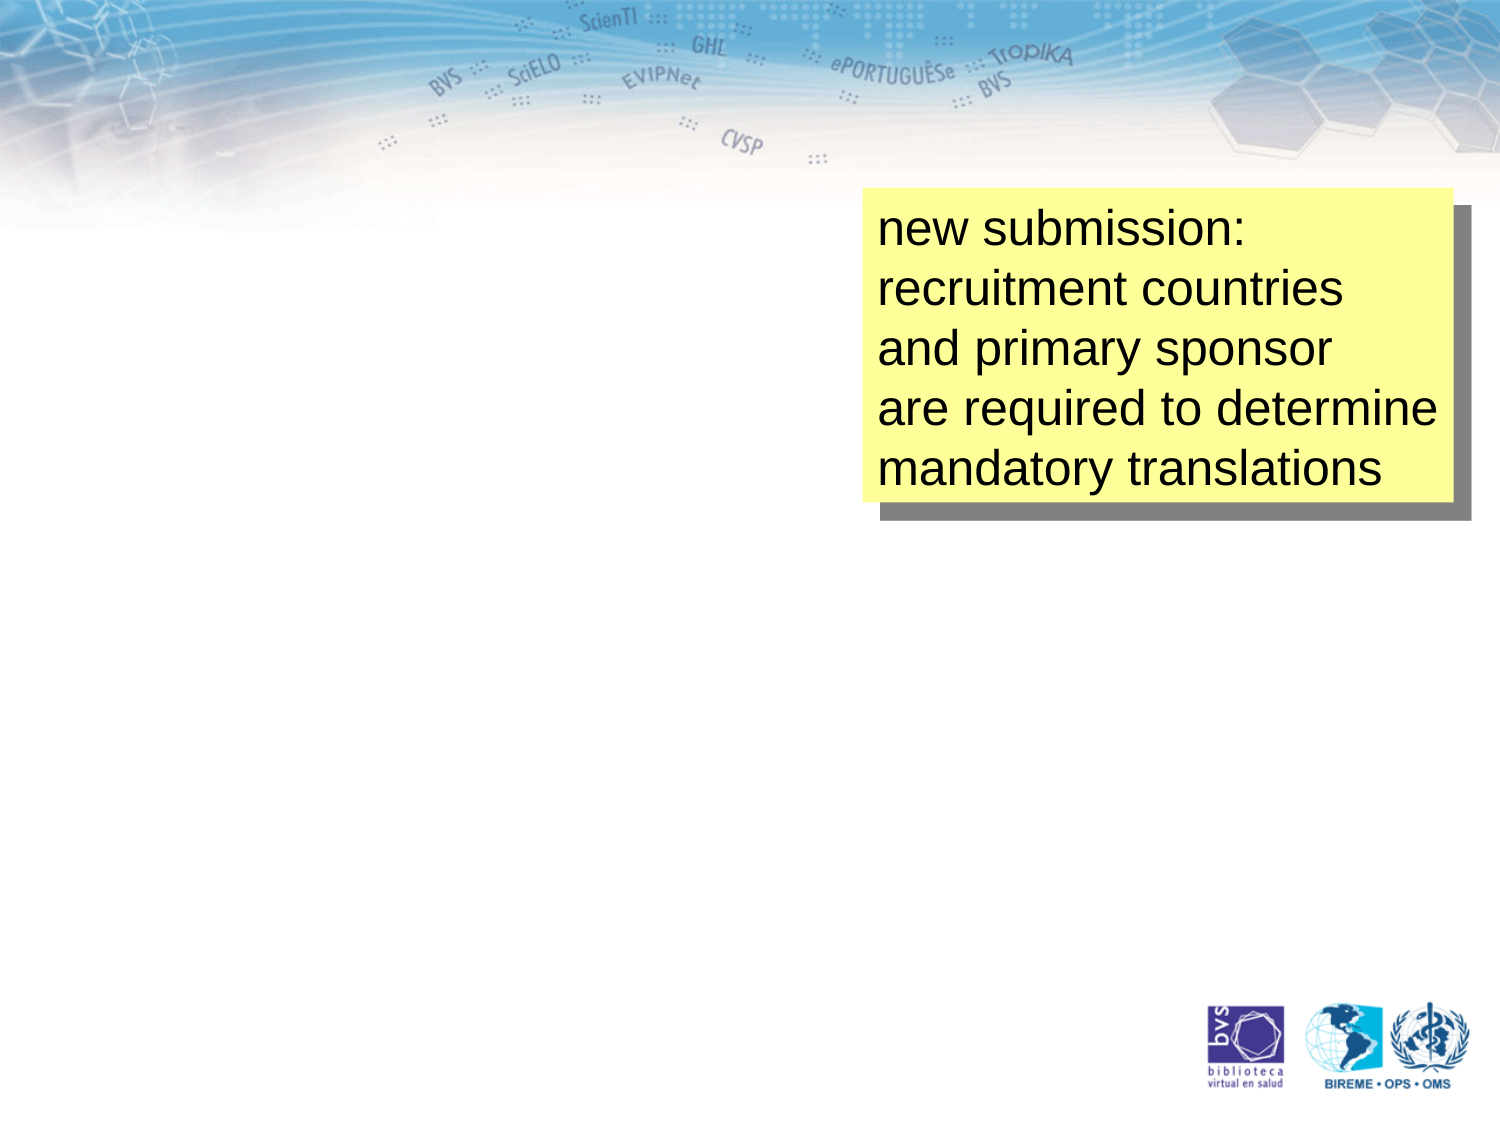

#
new submission:
recruitment countries
and primary sponsor
are required to determine
mandatory translations